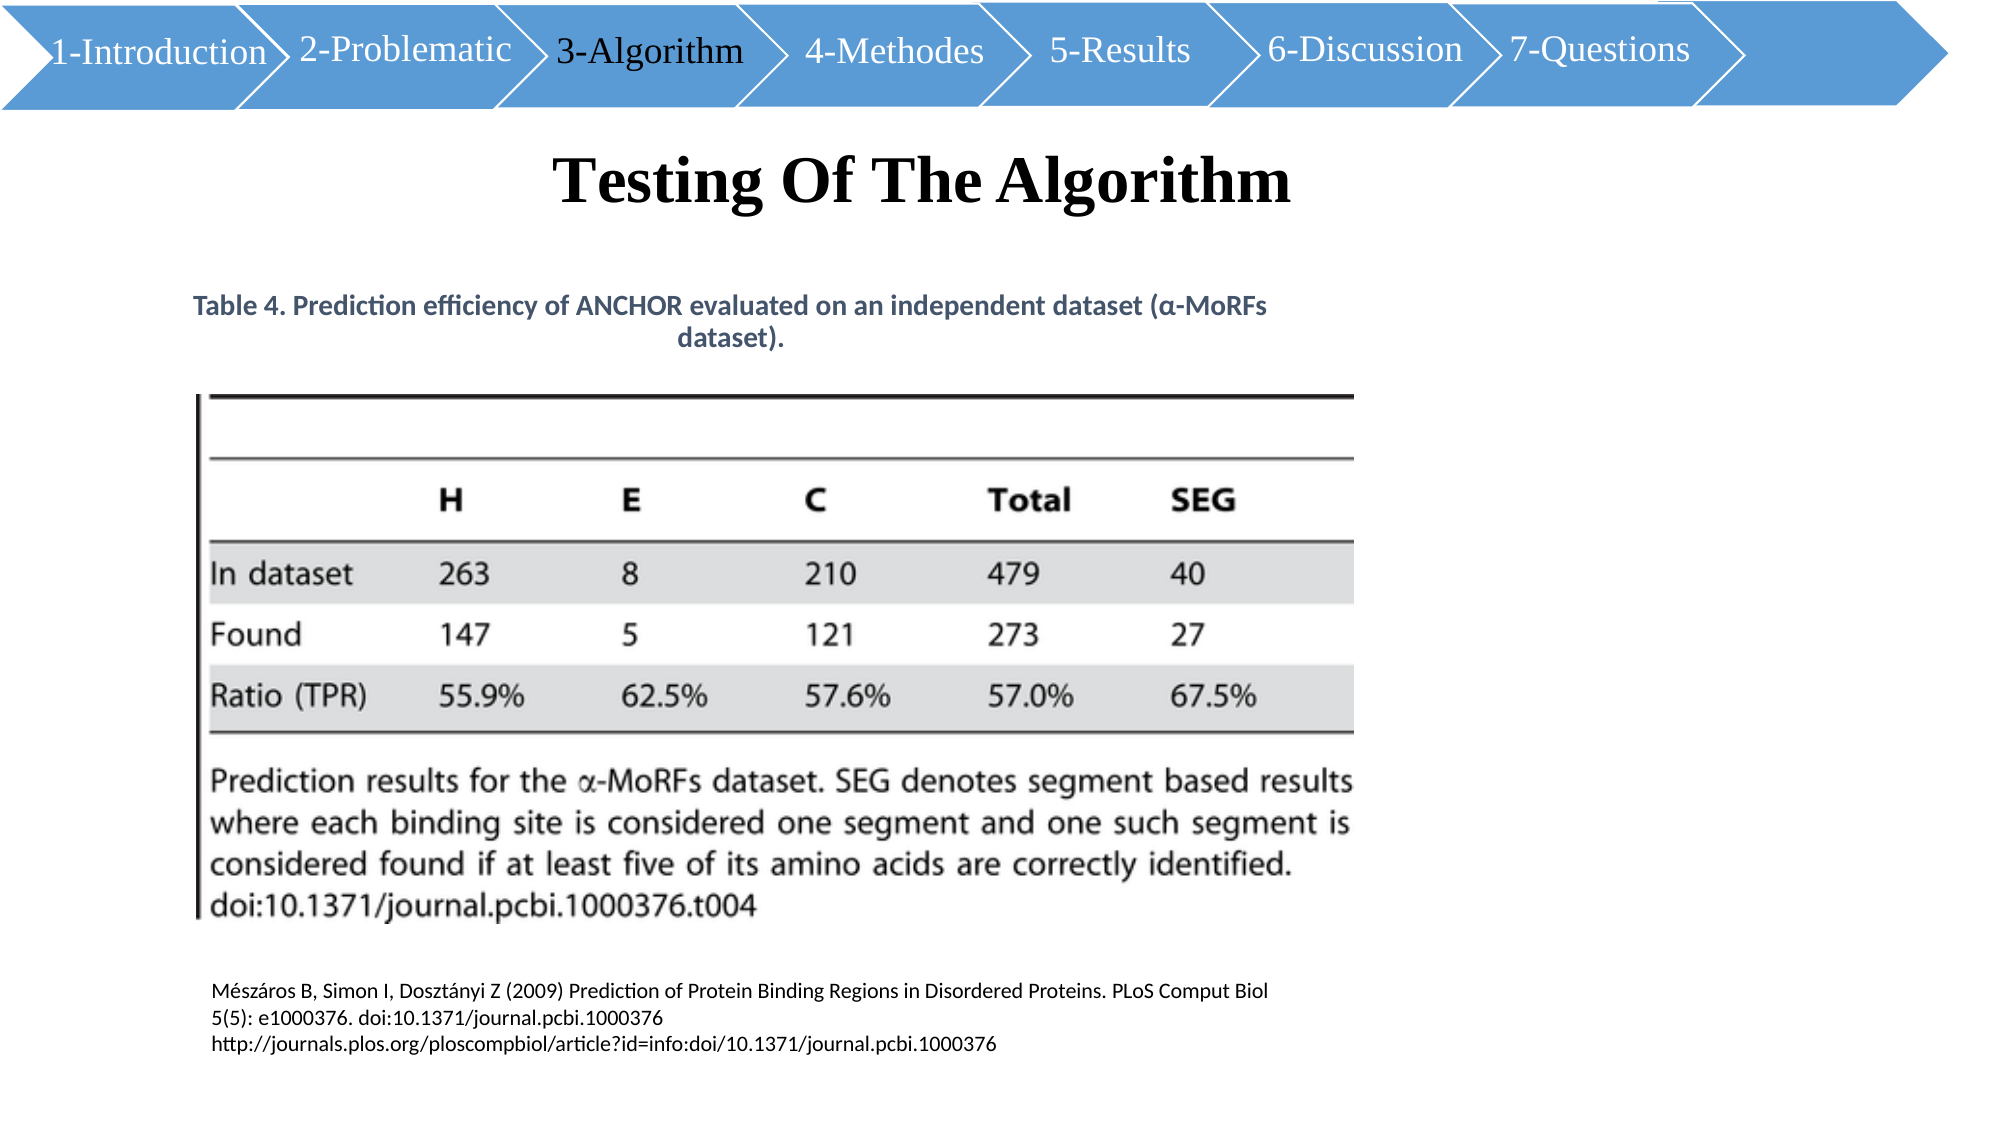

6-Discussion
7-Questions
2-Problematic
5-Results
3-Algorithm
4-Methodes
1-Introduction
Testing Of The Algorithm
Table 4. Prediction efficiency of ANCHOR evaluated on an independent dataset (α-MoRFs dataset).
Mészáros B, Simon I, Dosztányi Z (2009) Prediction of Protein Binding Regions in Disordered Proteins. PLoS Comput Biol 5(5): e1000376. doi:10.1371/journal.pcbi.1000376
http://journals.plos.org/ploscompbiol/article?id=info:doi/10.1371/journal.pcbi.1000376